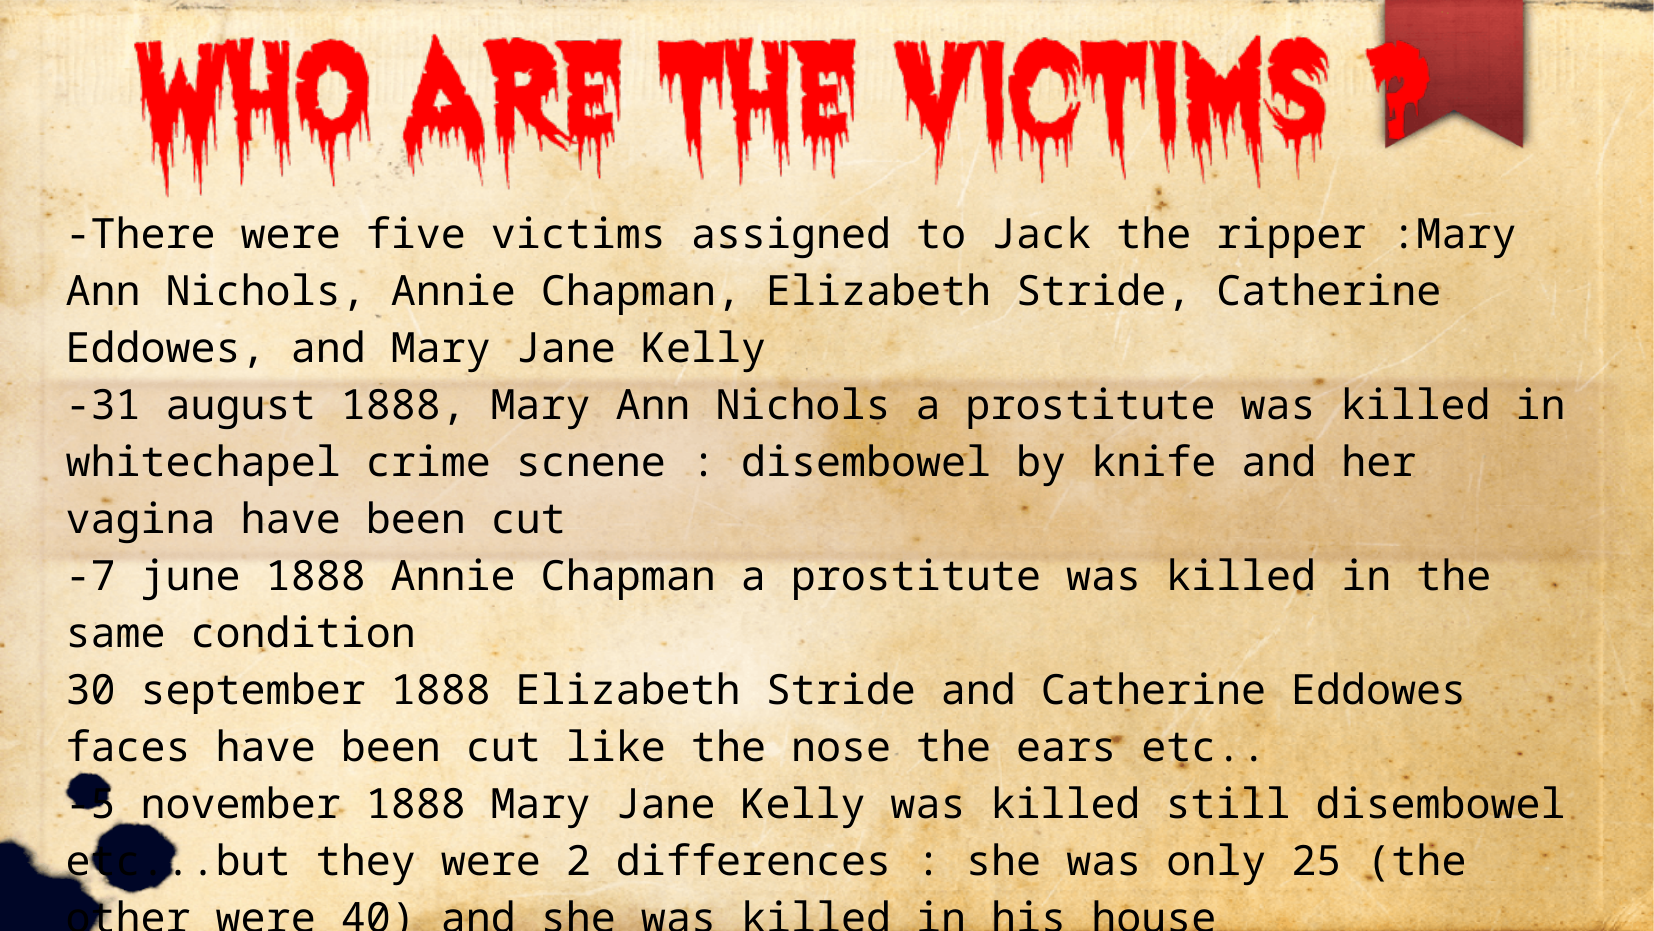

-There were five victims assigned to Jack the ripper :Mary Ann Nichols, Annie Chapman, Elizabeth Stride, Catherine Eddowes, and Mary Jane Kelly
-31 august 1888, Mary Ann Nichols a prostitute was killed in whitechapel crime scnene : disembowel by knife and her vagina have been cut
-7 june 1888 Annie Chapman a prostitute was killed in the same condition
30 september 1888 Elizabeth Stride and Catherine Eddowes faces have been cut like the nose the ears etc..
-5 november 1888 Mary Jane Kelly was killed still disembowel etc...but they were 2 differences : she was only 25 (the other were 40) and she was killed in his house